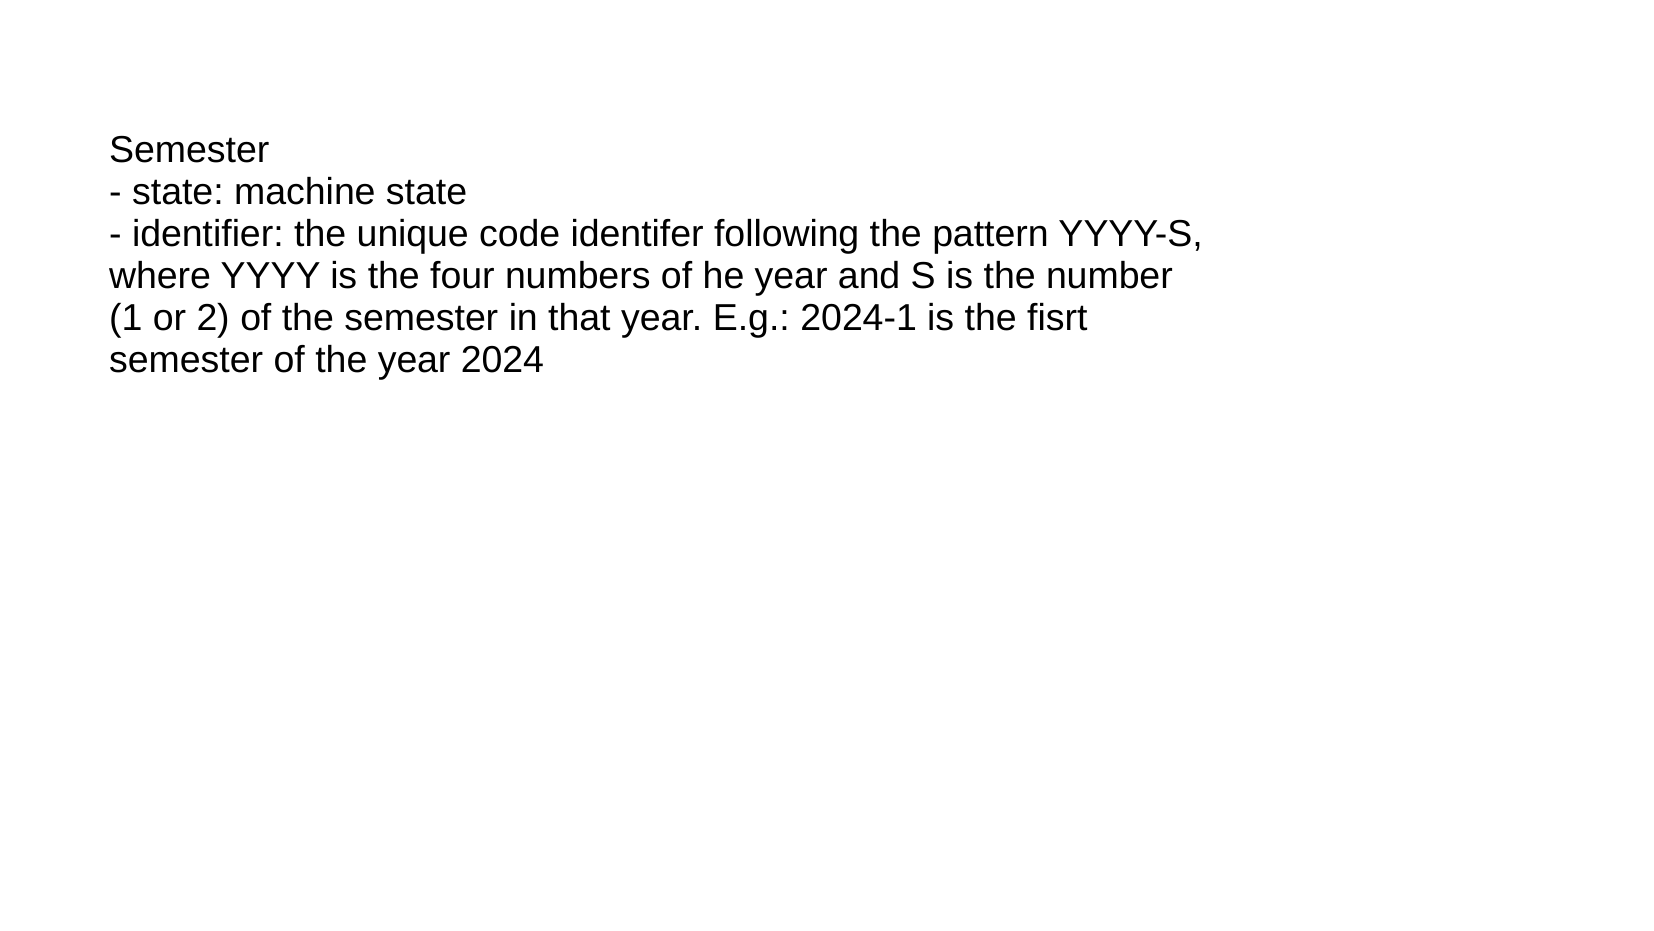

Semester
- state: machine state
- identifier: the unique code identifer following the pattern YYYY-S, where YYYY is the four numbers of he year and S is the number (1 or 2) of the semester in that year. E.g.: 2024-1 is the fisrt semester of the year 2024